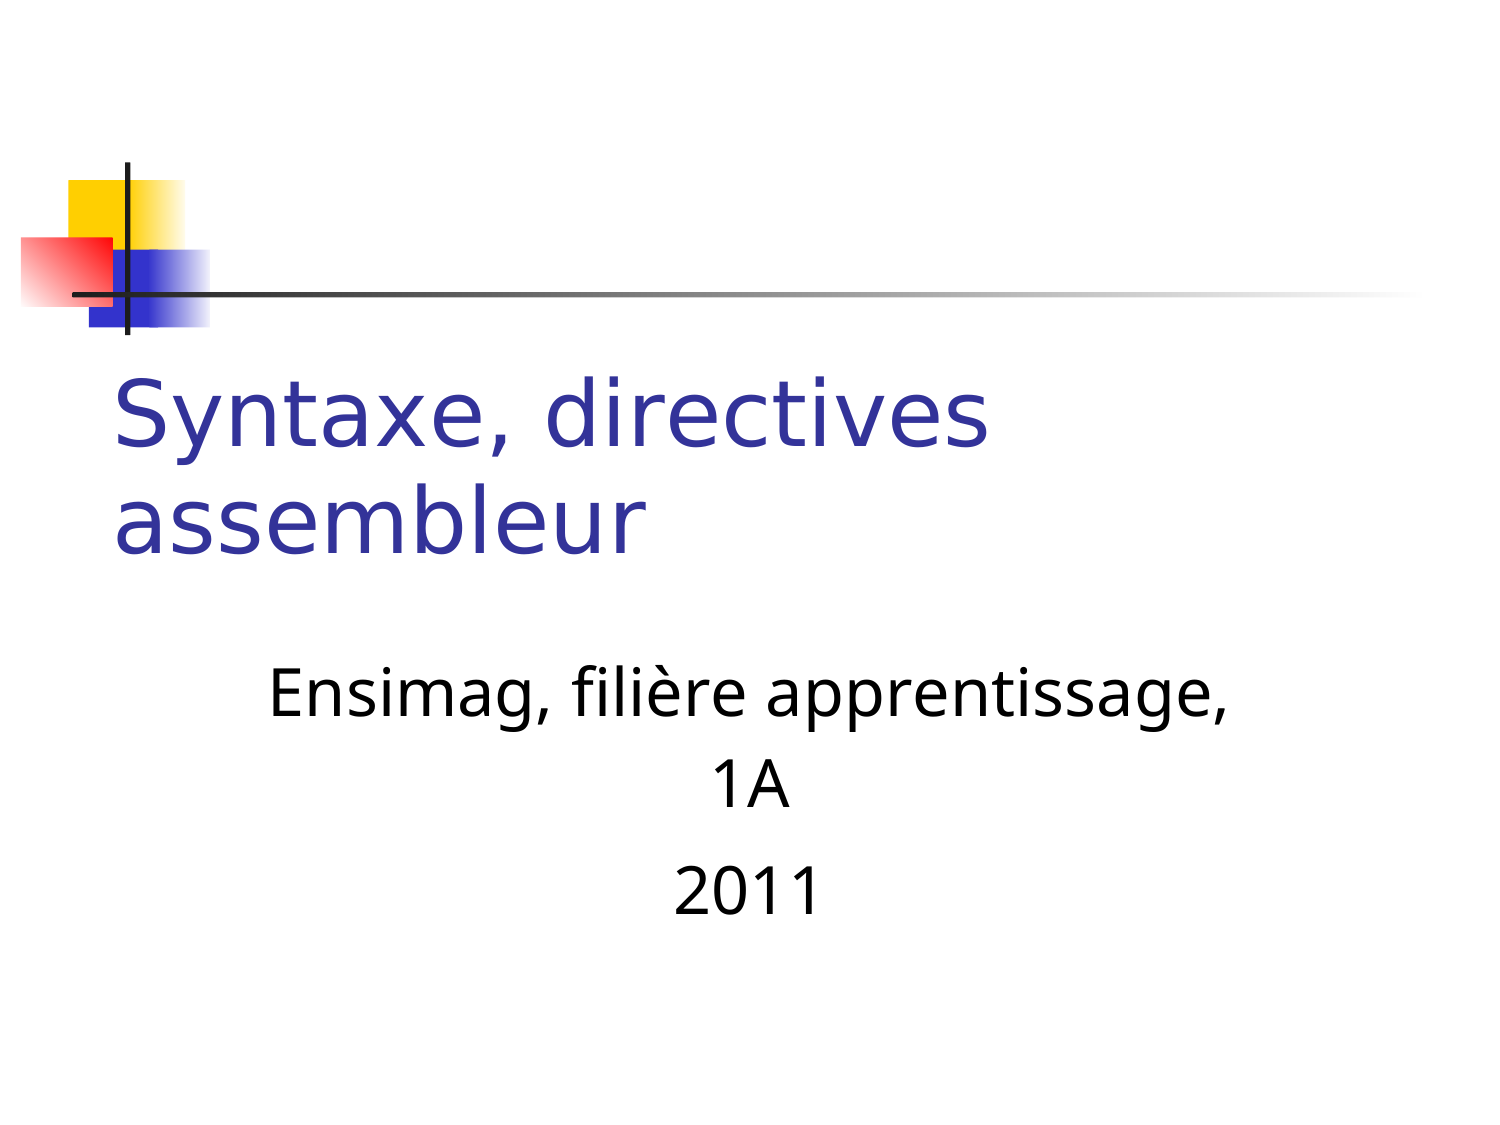

# Syntaxe, directives assembleur
Ensimag, filière apprentissage, 1A
2011